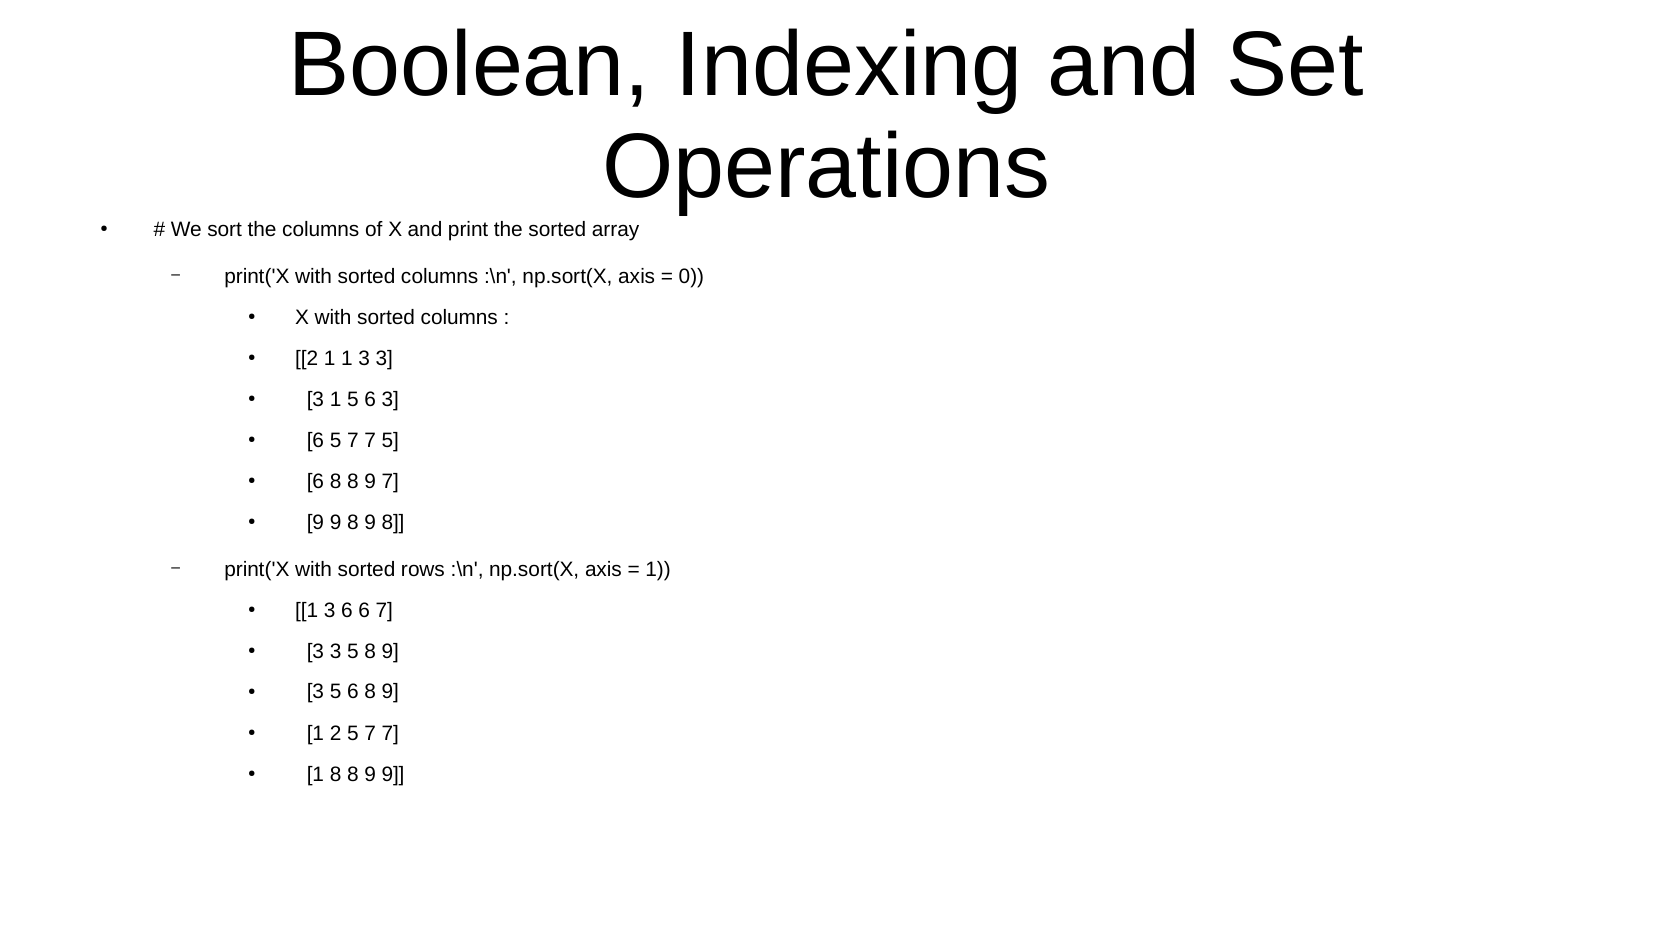

# Boolean, Indexing and Set Operations
# We sort the columns of X and print the sorted array
print('X with sorted columns :\n', np.sort(X, axis = 0))
X with sorted columns :
[[2 1 1 3 3]
 [3 1 5 6 3]
 [6 5 7 7 5]
 [6 8 8 9 7]
 [9 9 8 9 8]]
print('X with sorted rows :\n', np.sort(X, axis = 1))
[[1 3 6 6 7]
 [3 3 5 8 9]
 [3 5 6 8 9]
 [1 2 5 7 7]
 [1 8 8 9 9]]